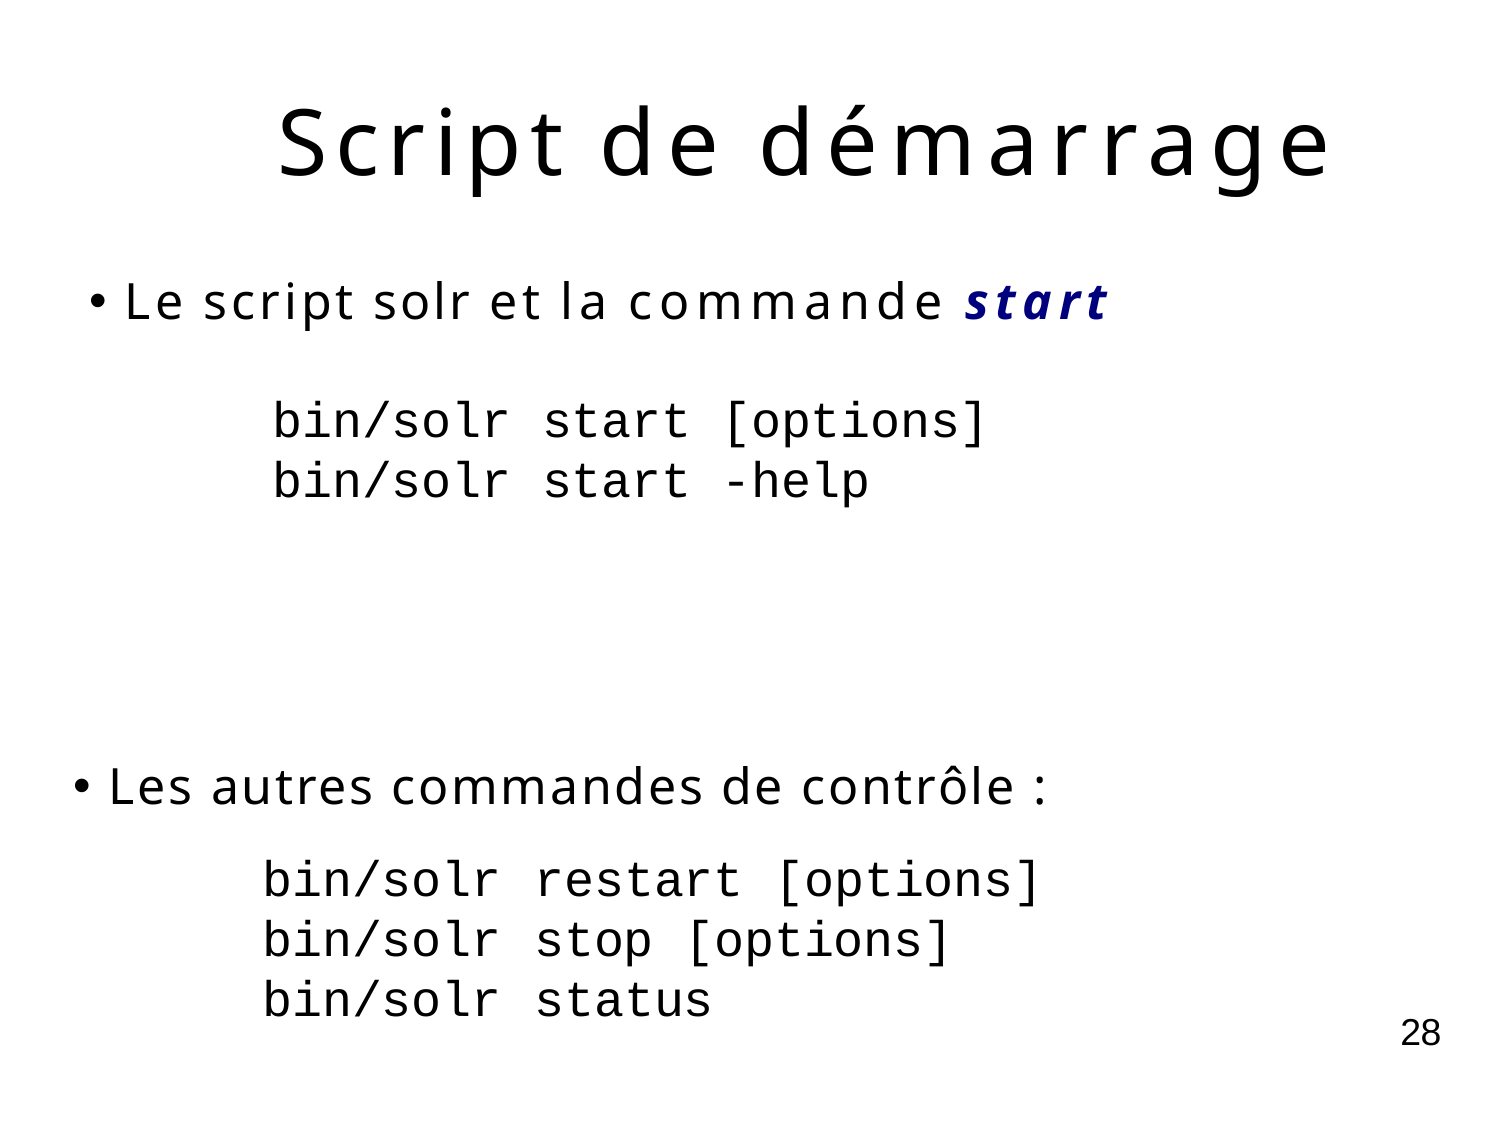

# Script de démarrage
Le script solr et la commande start
| bin/solr | start | [options] |
| --- | --- | --- |
| bin/solr | start | -help |
Les autres commandes de contrôle :
bin/solr	restart	[options] bin/solr	stop	[options] bin/solr	status
28